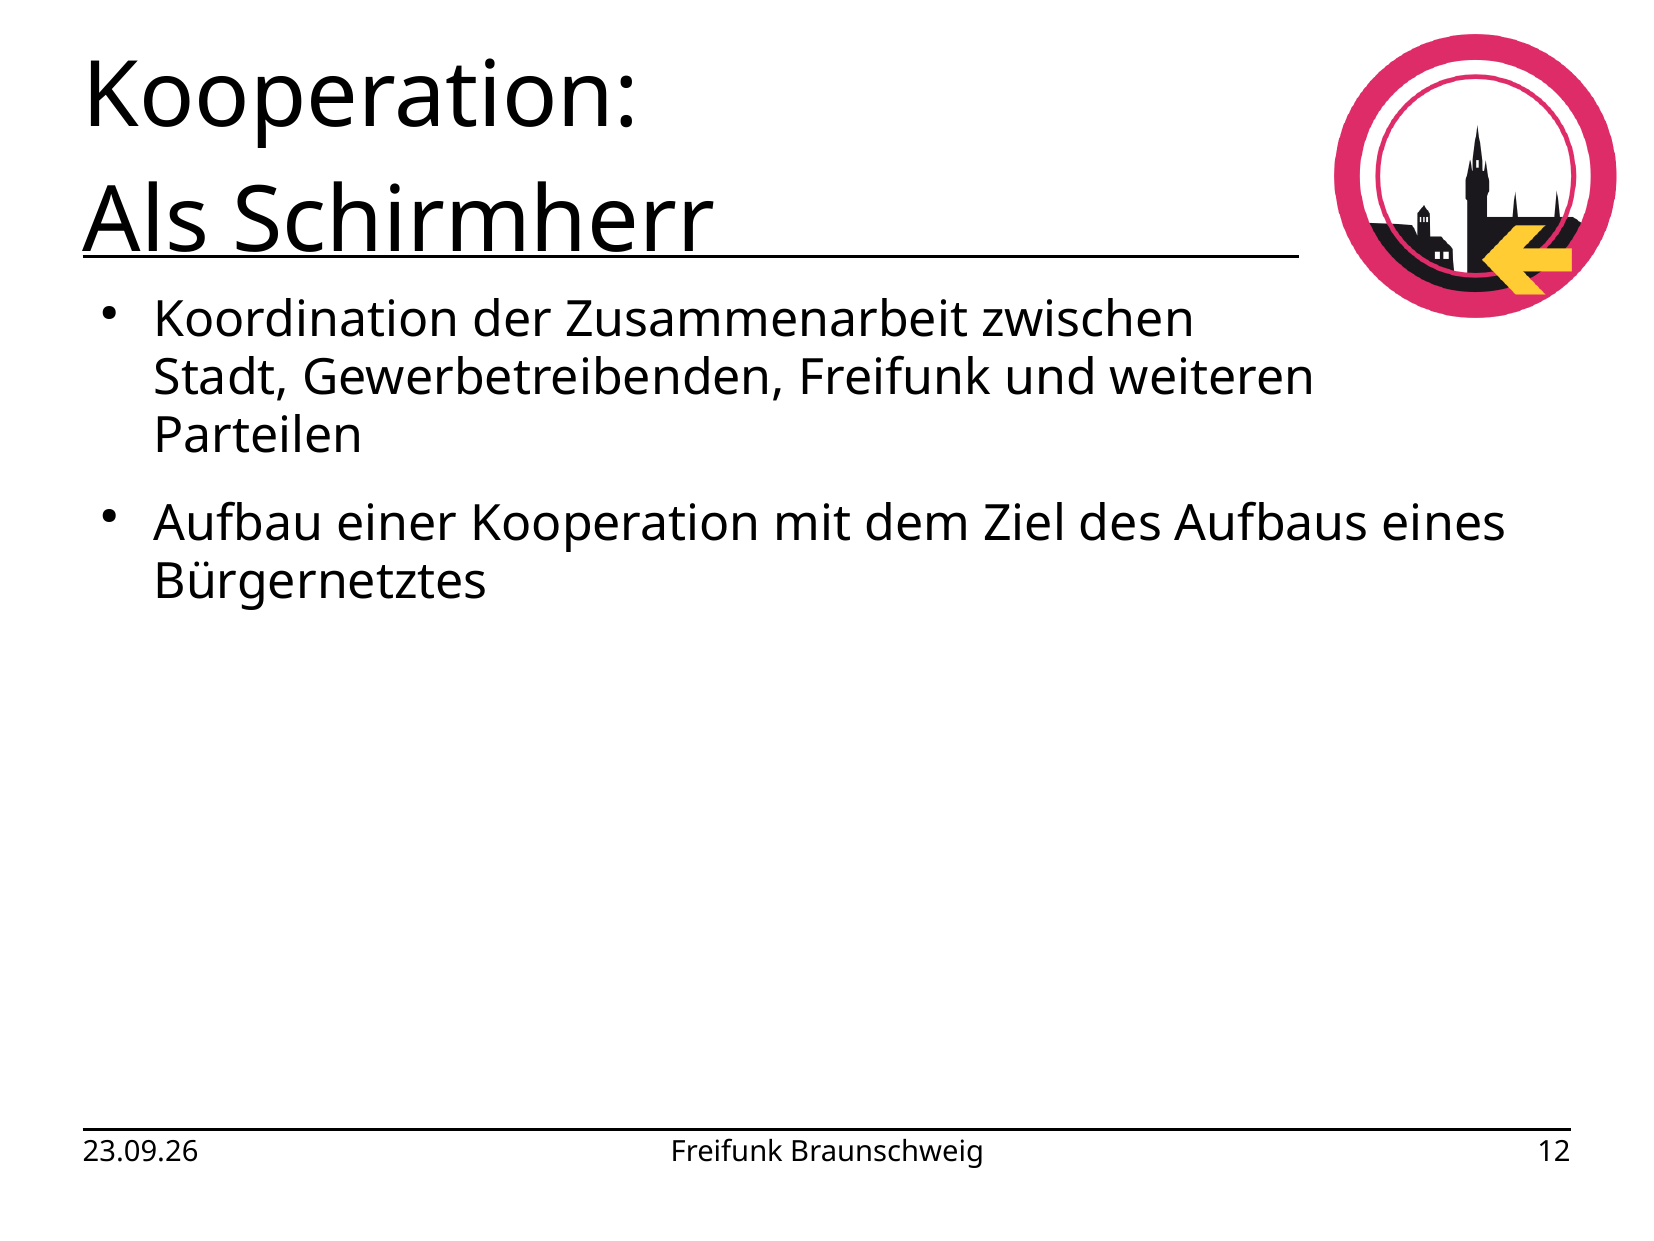

# Kooperation: Als Schirmherr
Koordination der Zusammenarbeit zwischen
Stadt, Gewerbetreibenden, Freifunk und weiteren Parteilen
Aufbau einer Kooperation mit dem Ziel des Aufbaus eines Bürgernetztes
Freifunk Braunschweig
12